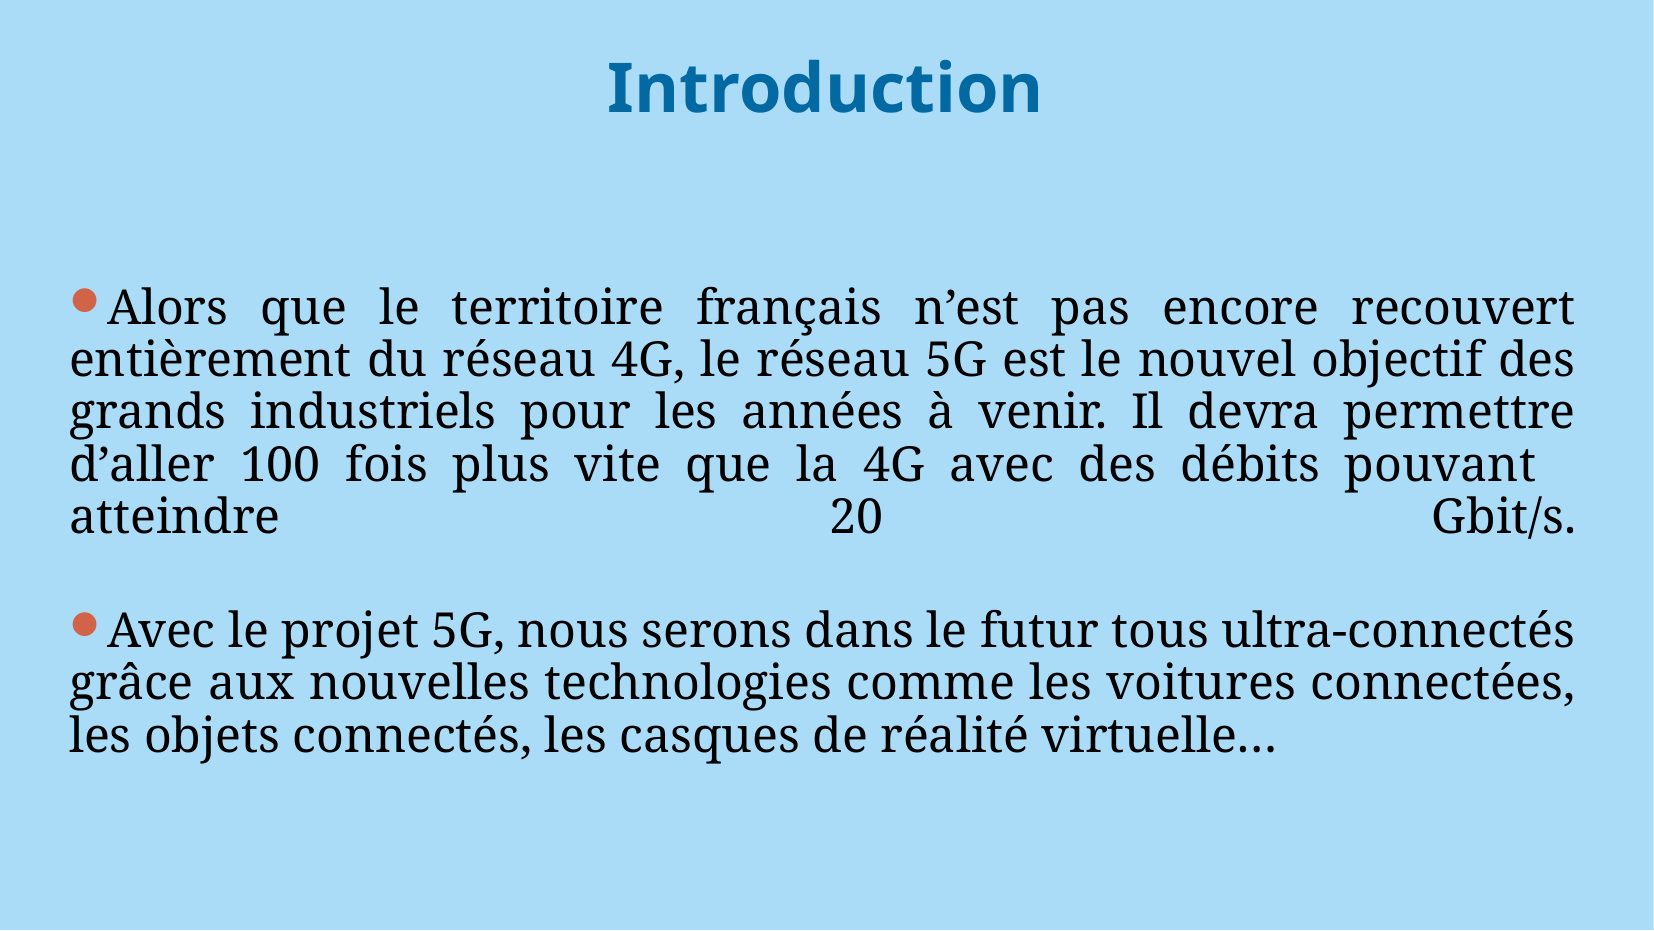

# Introduction
Alors que le territoire français n’est pas encore recouvert entièrement du réseau 4G, le réseau 5G est le nouvel objectif des grands industriels pour les années à venir. Il devra permettre d’aller 100 fois plus vite que la 4G avec des débits pouvant	 atteindre 20 Gbit/s.
Avec le projet 5G, nous serons dans le futur tous ultra-connectés grâce aux nouvelles technologies comme les voitures connectées, les objets connectés, les casques de réalité virtuelle…